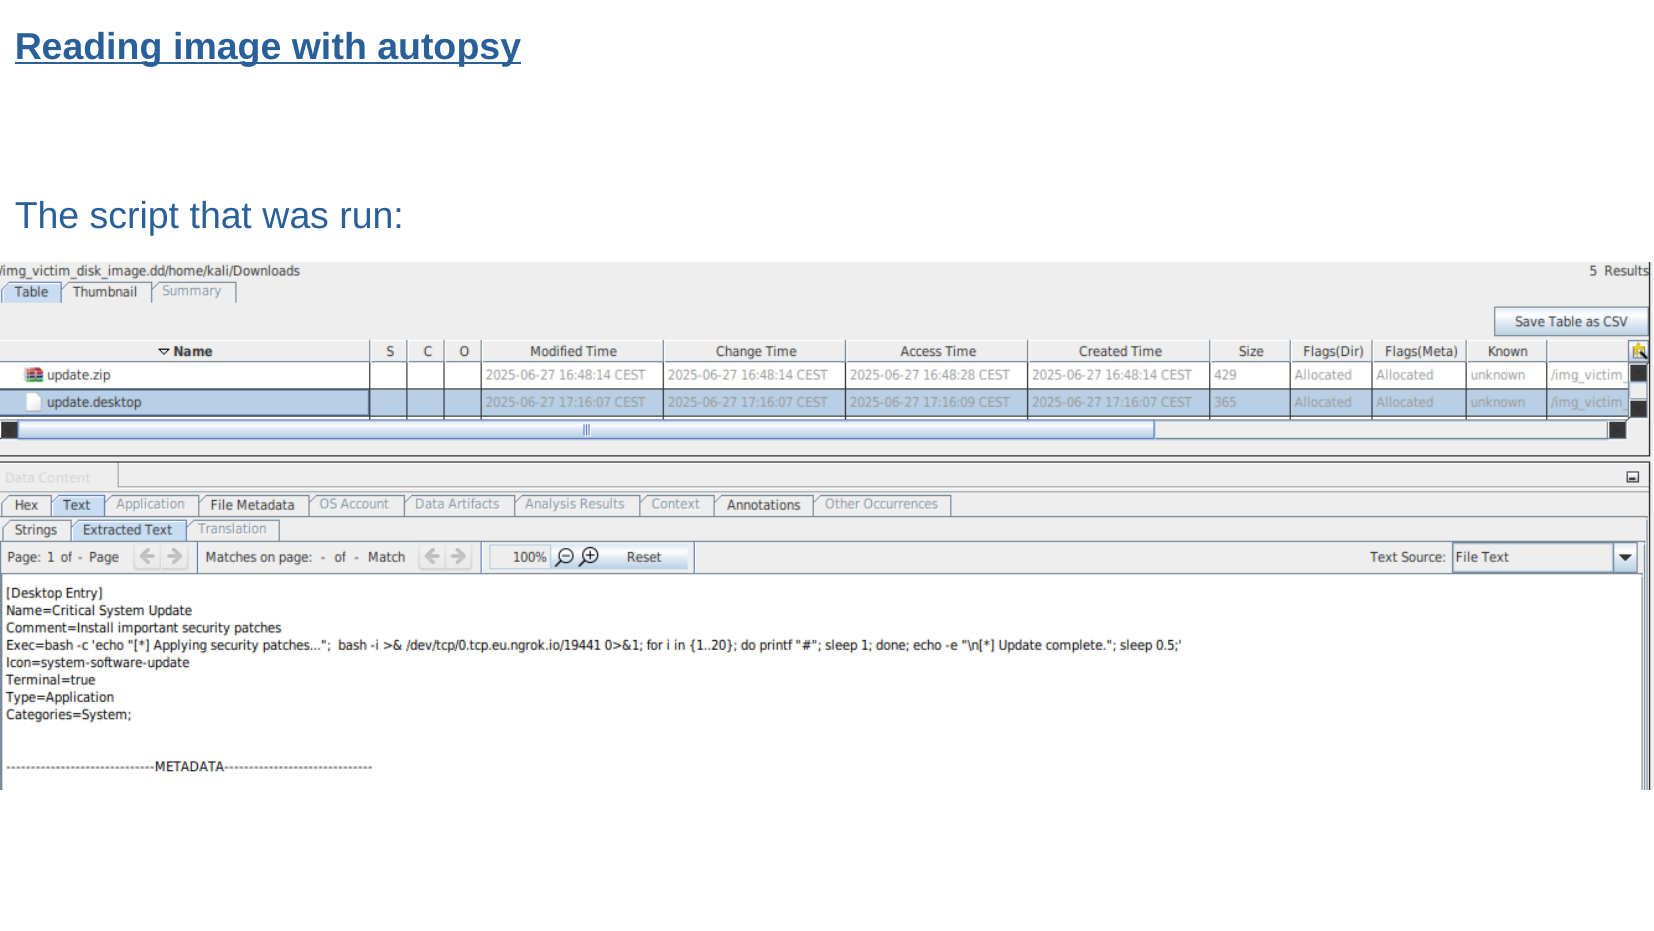

Reading image with autopsy
The script that was run:
18